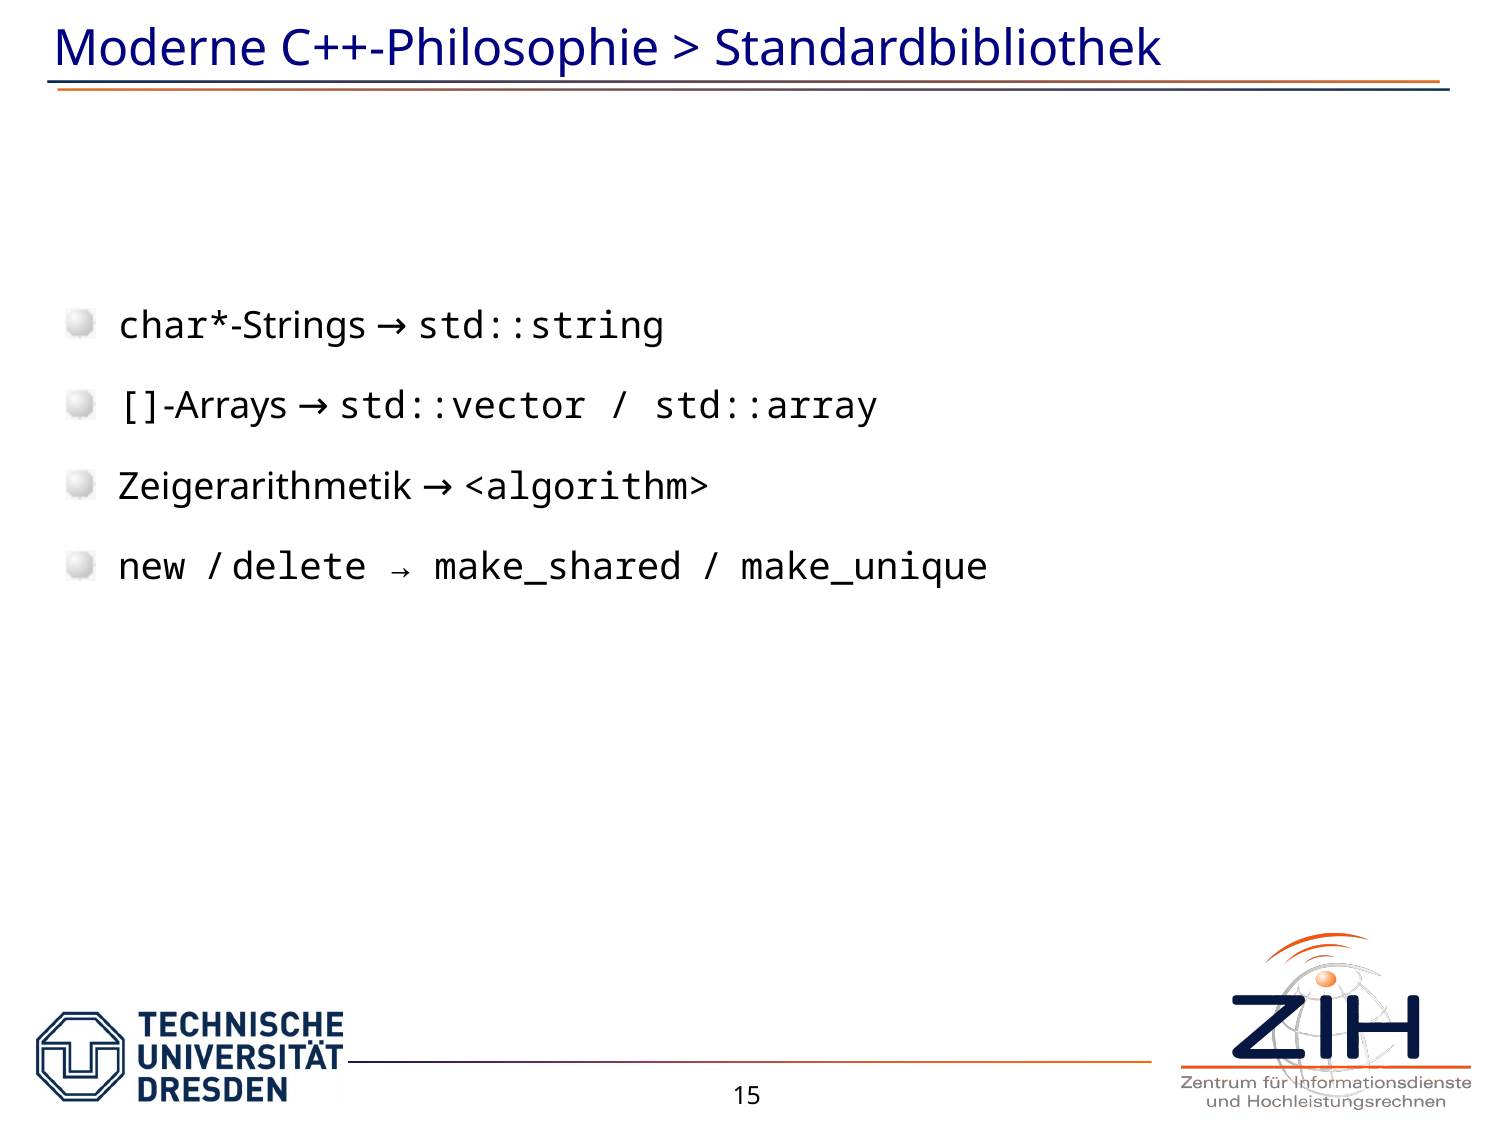

# Moderne C++-Philosophie > Standardbibliothek
char*-Strings → std::string
[]-Arrays → std::vector / std::array
Zeigerarithmetik → <algorithm>
new / delete → make_shared / make_unique
15